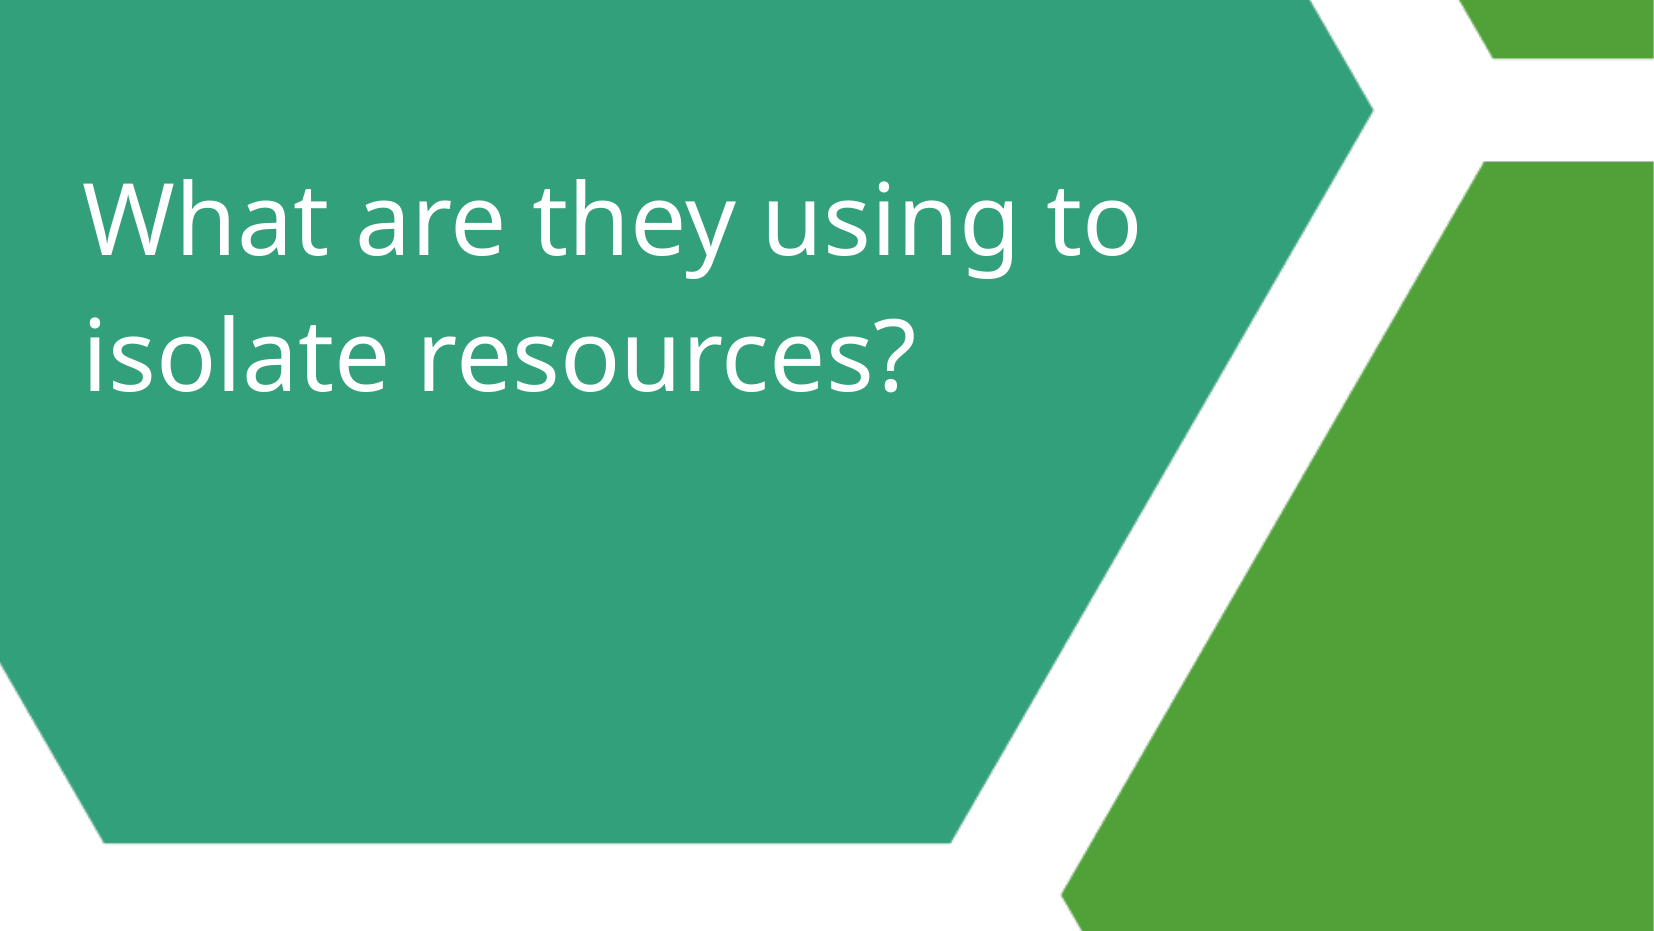

# What are they using to isolate resources?